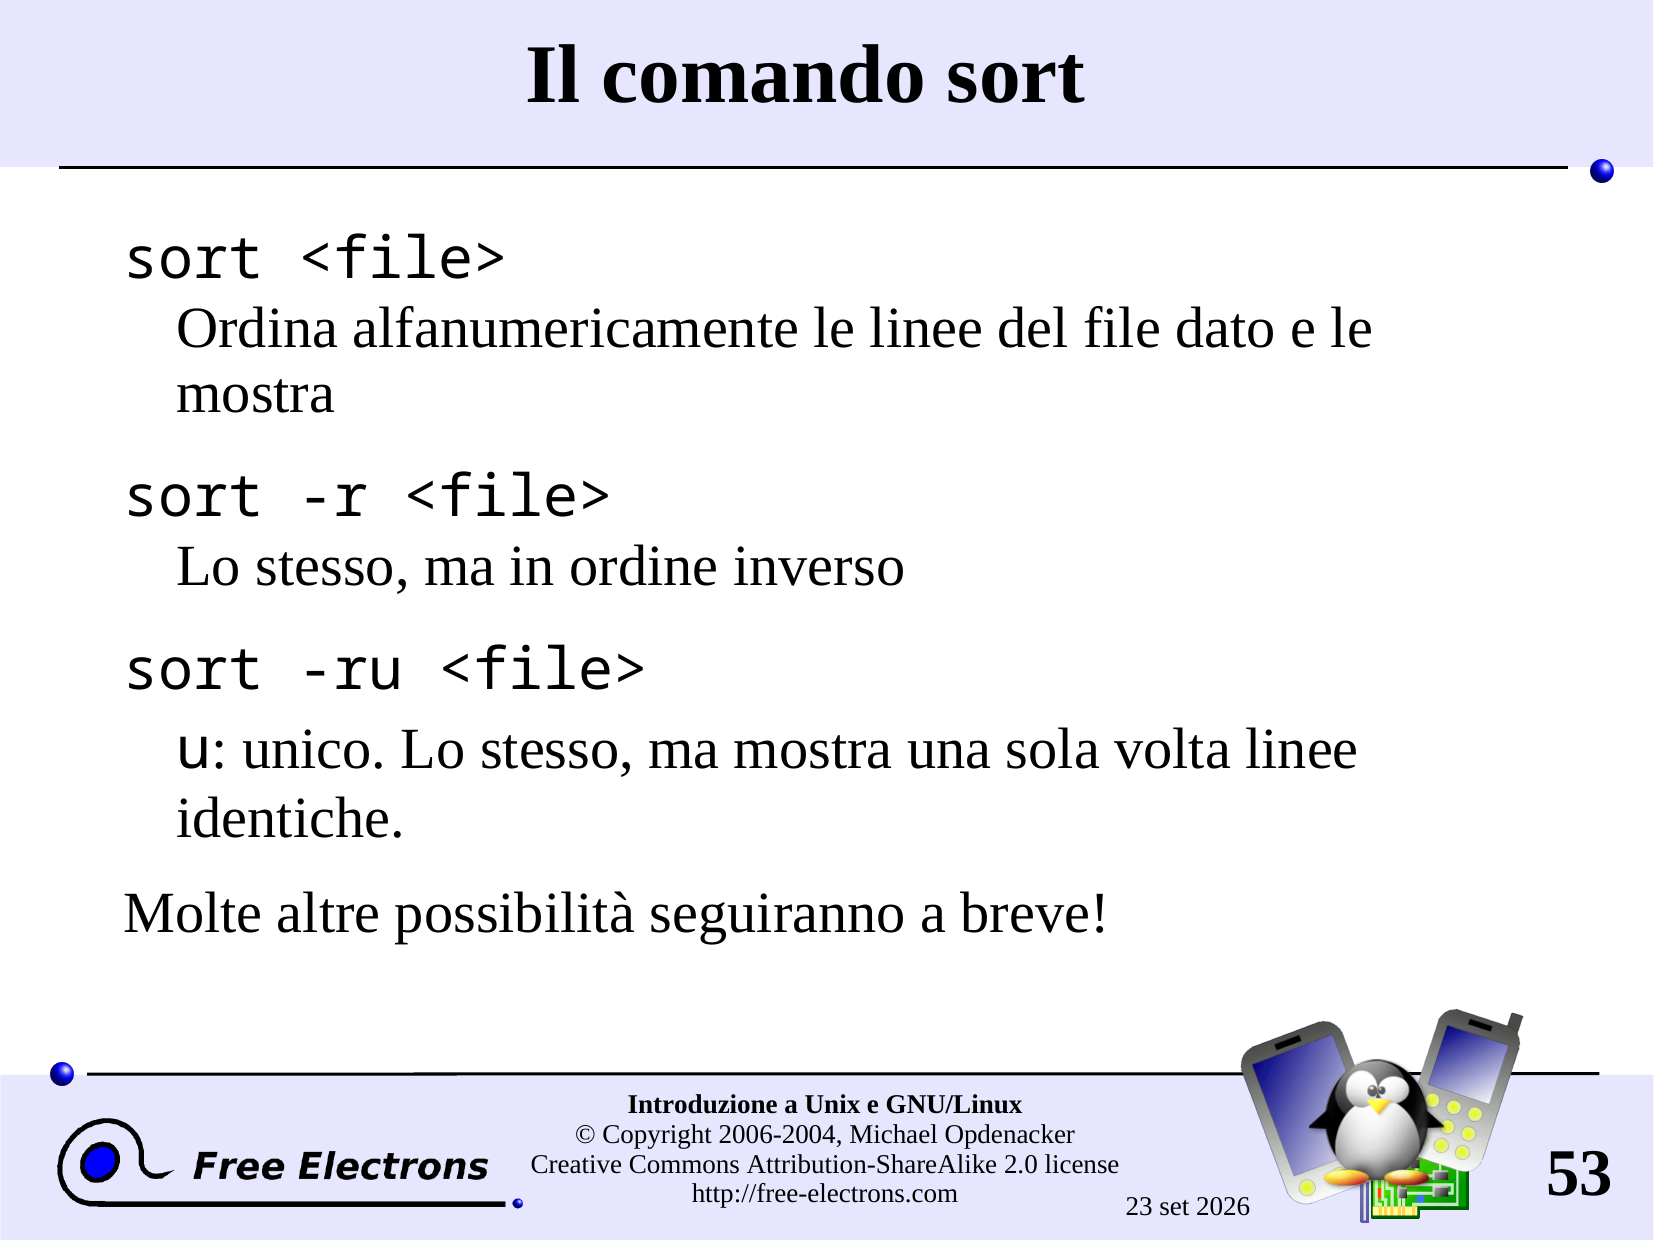

# Il comando sort
sort <file>
Ordina alfanumericamente le linee del file dato e le mostra
sort -r <file>
Lo stesso, ma in ordine inverso
sort -ru <file>
u: unico. Lo stesso, ma mostra una sola volta linee identiche.
Molte altre possibilità seguiranno a breve!